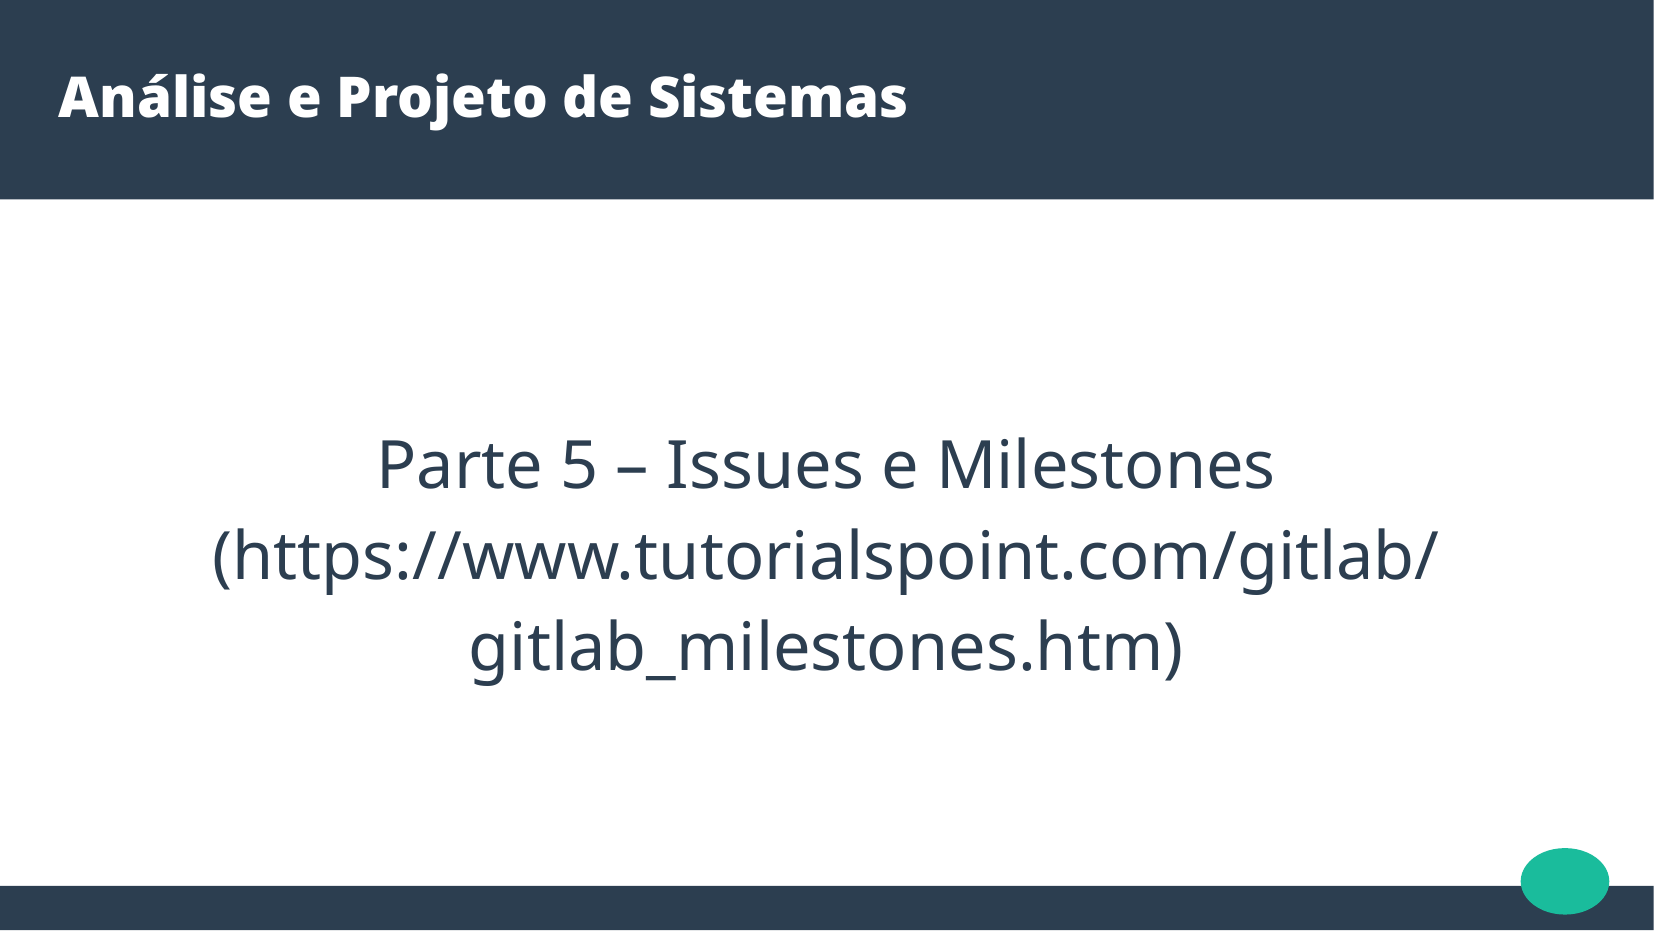

# Análise e Projeto de Sistemas
Parte 5 – Issues e Milestones
(https://www.tutorialspoint.com/gitlab/gitlab_milestones.htm)